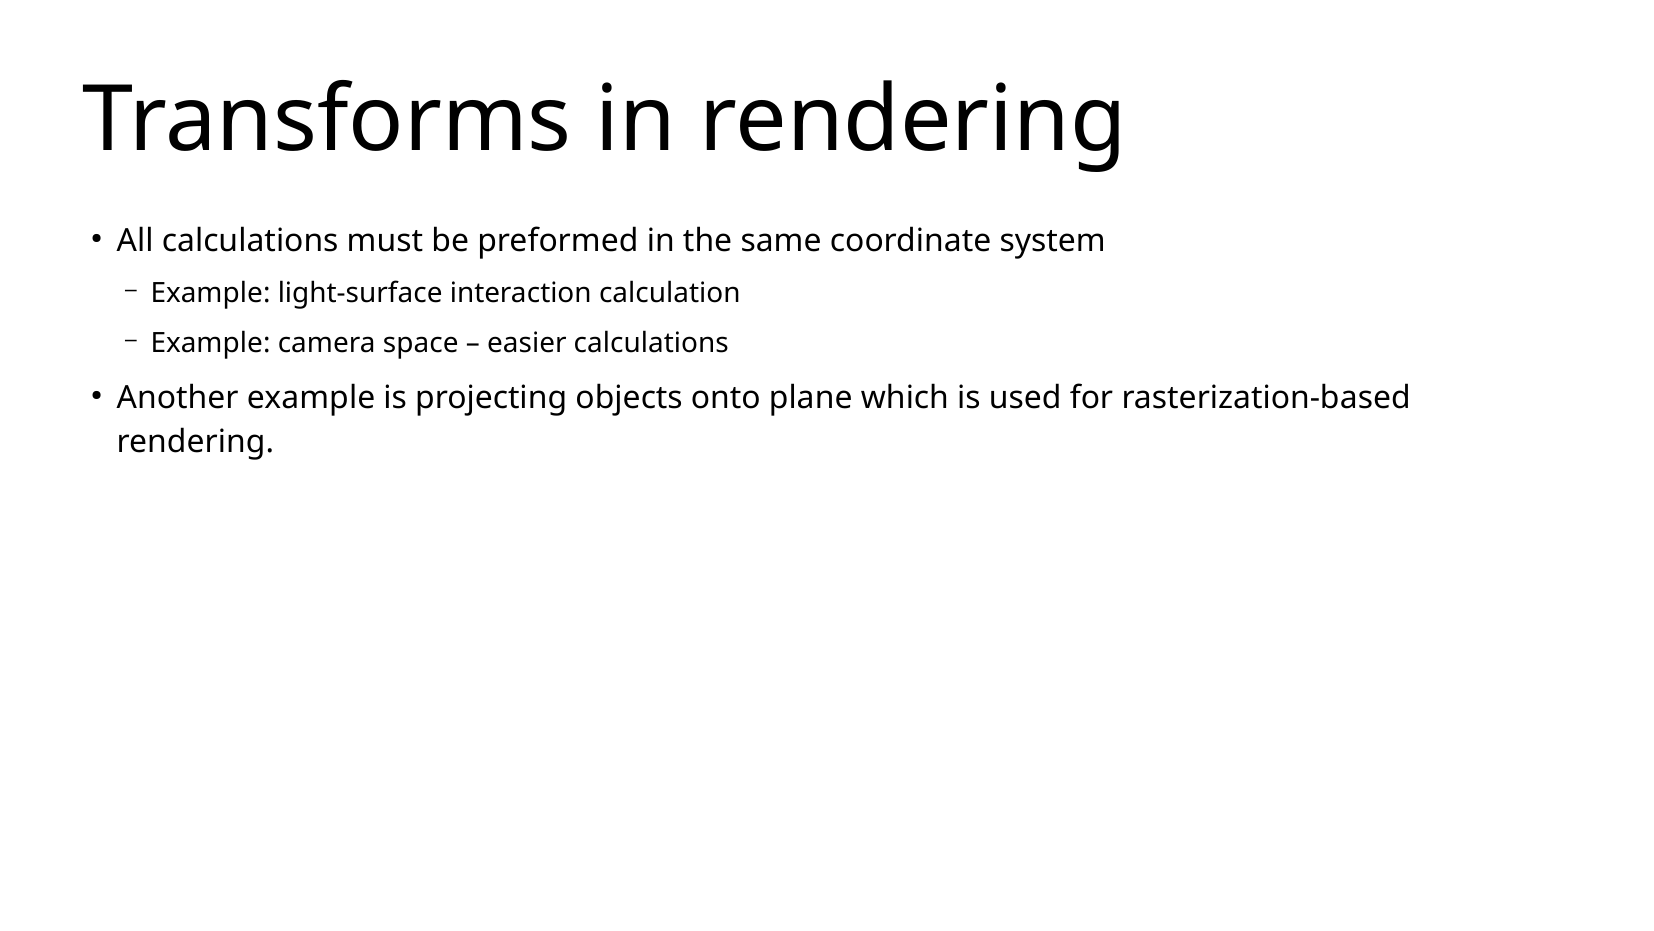

# Transforms in rendering
All calculations must be preformed in the same coordinate system
Example: light-surface interaction calculation
Example: camera space – easier calculations
Another example is projecting objects onto plane which is used for rasterization-based rendering.